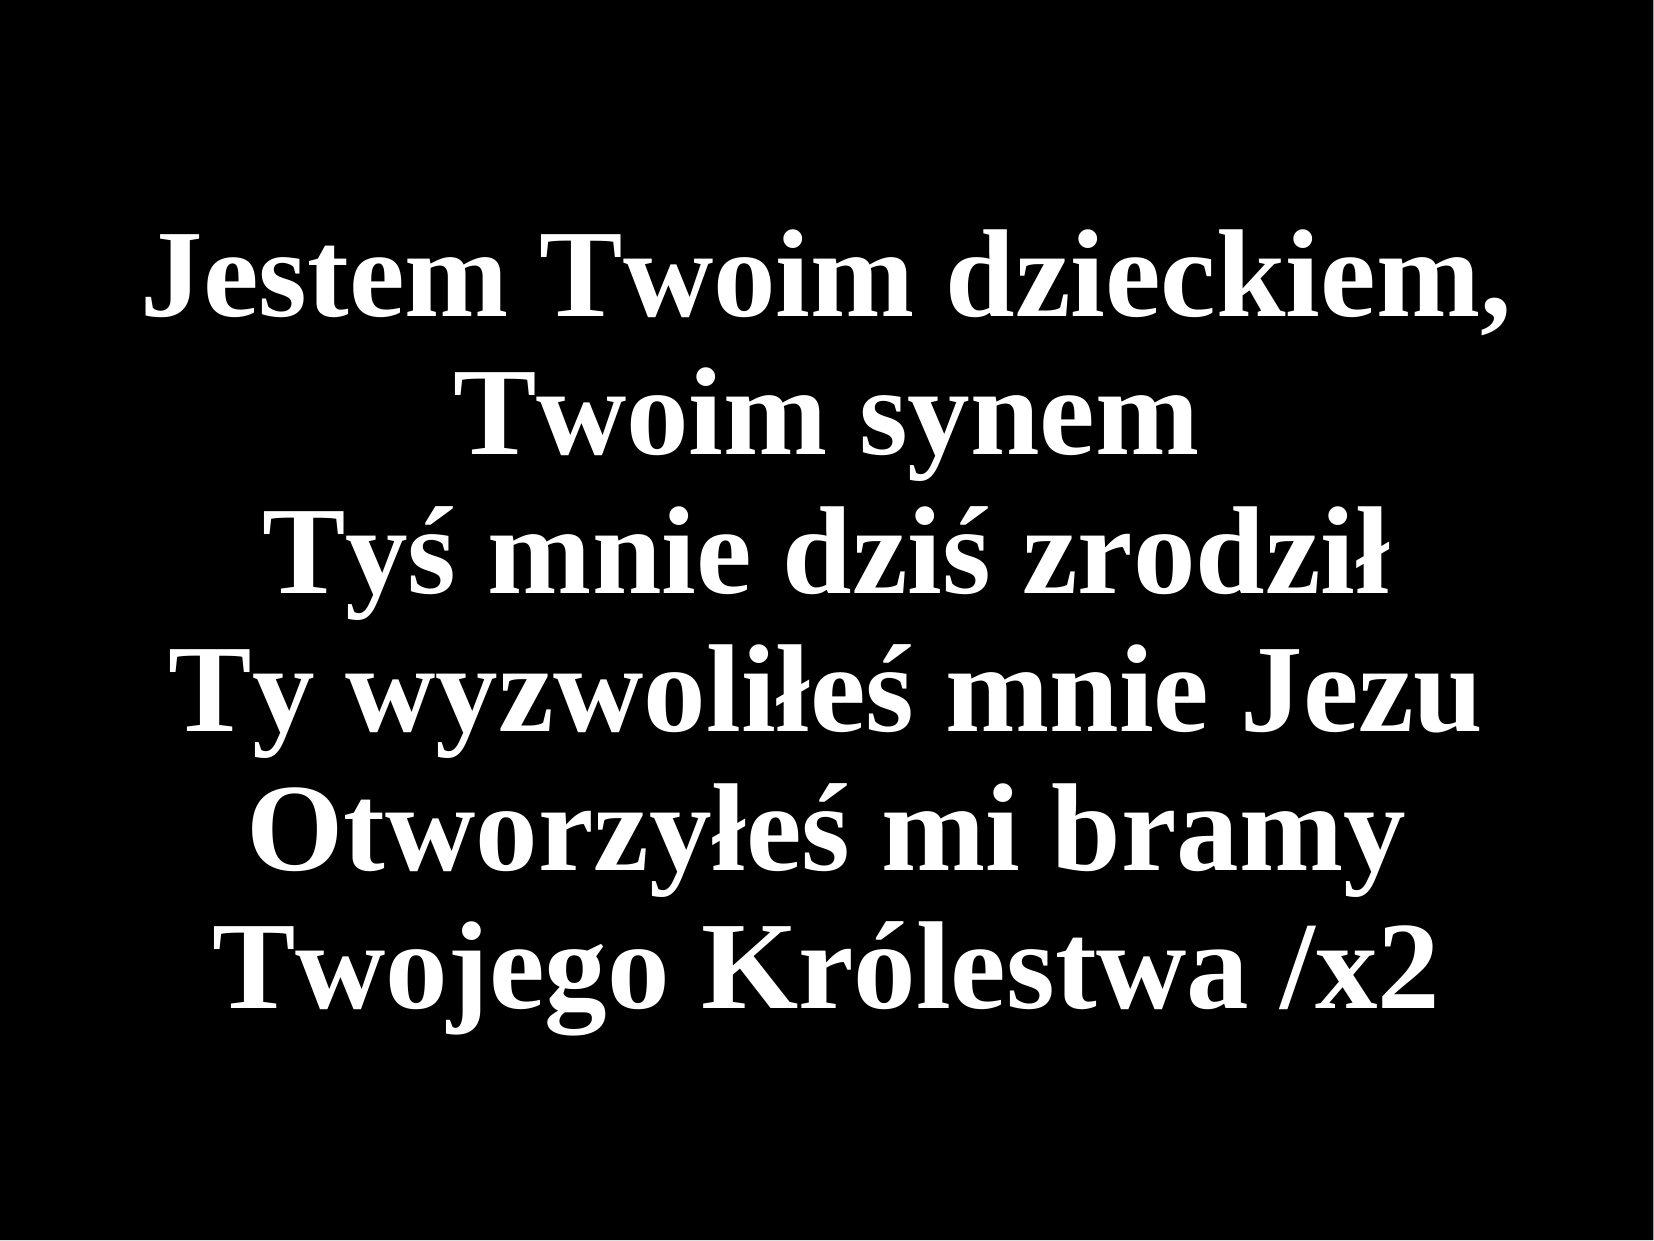

# Jestem Twoim dzieckiem, Twoim synem Tyś mnie dziś zrodził Ty wyzwoliłeś mnie Jezu Otworzyłeś mi bramy Twojego Królestwa /x2